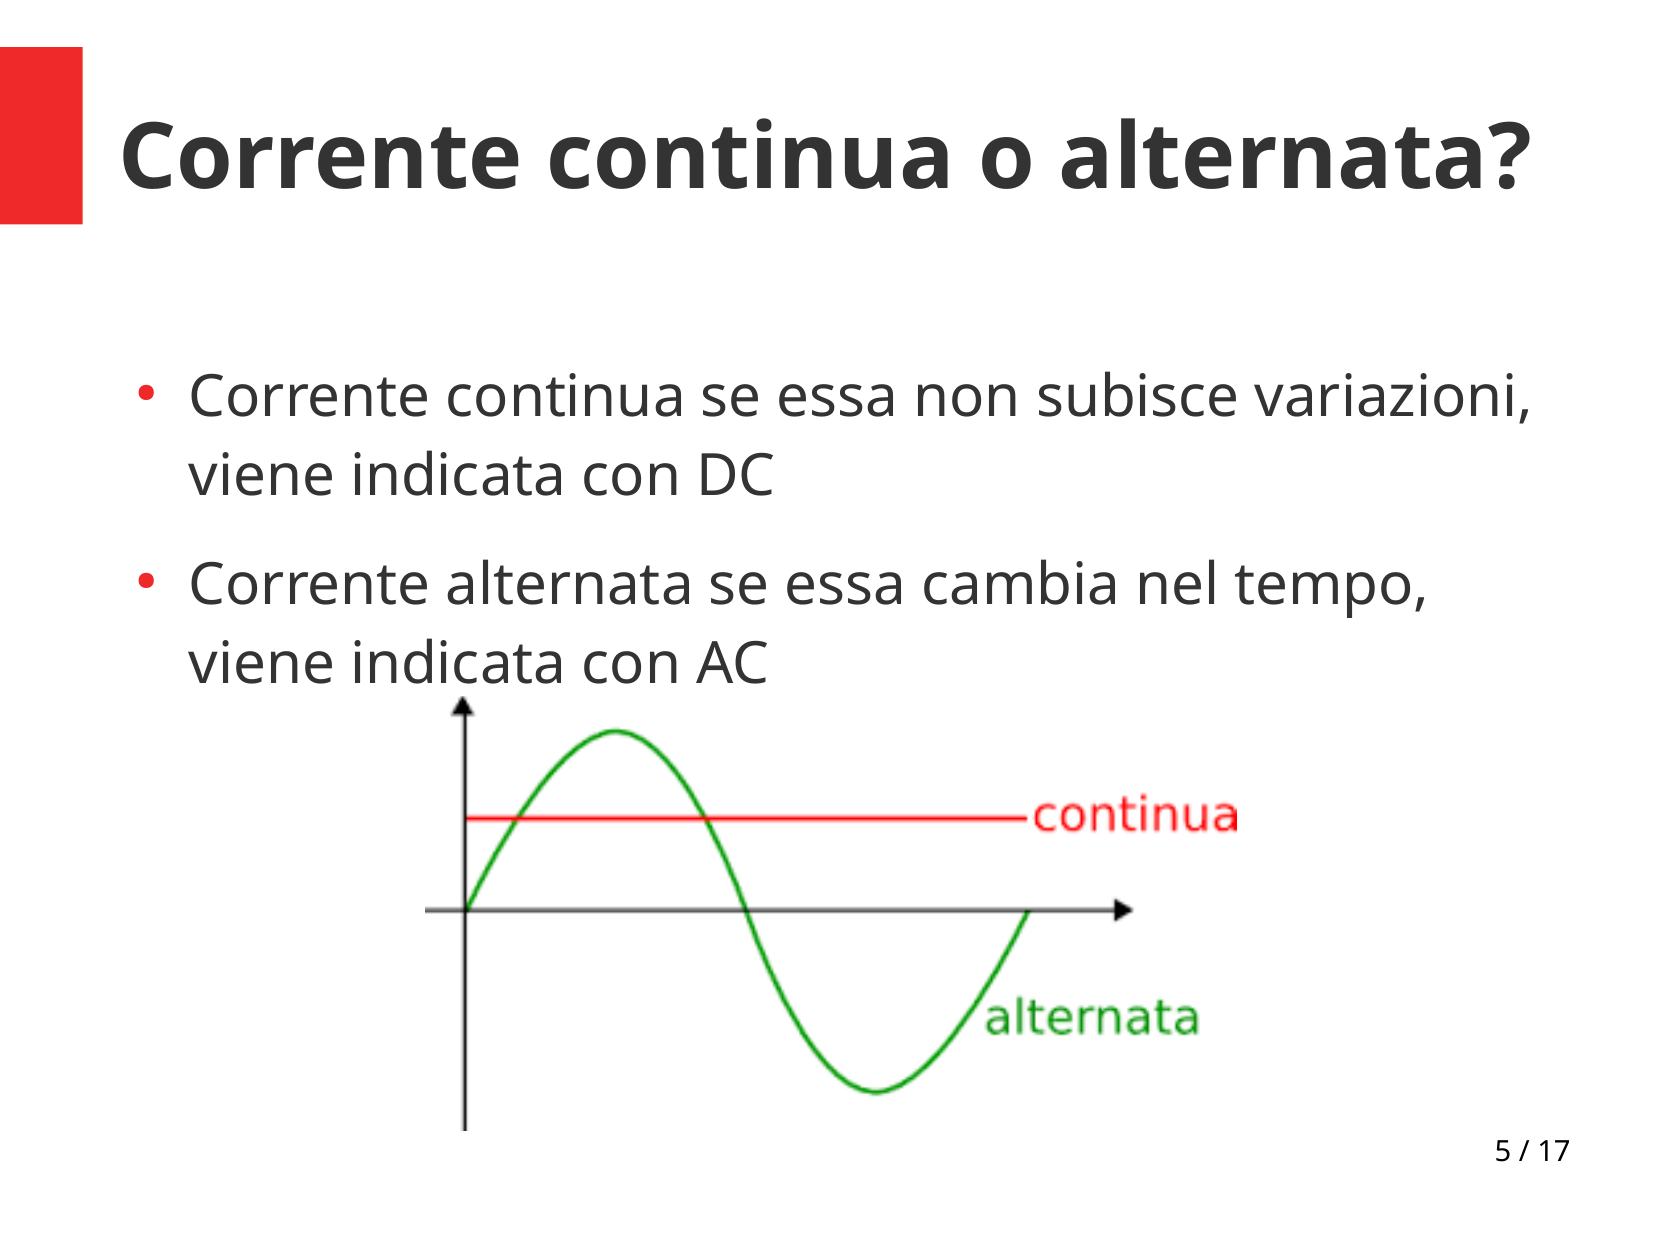

# Corrente continua o alternata?
Corrente continua se essa non subisce variazioni, viene indicata con DC
Corrente alternata se essa cambia nel tempo, viene indicata con AC
5